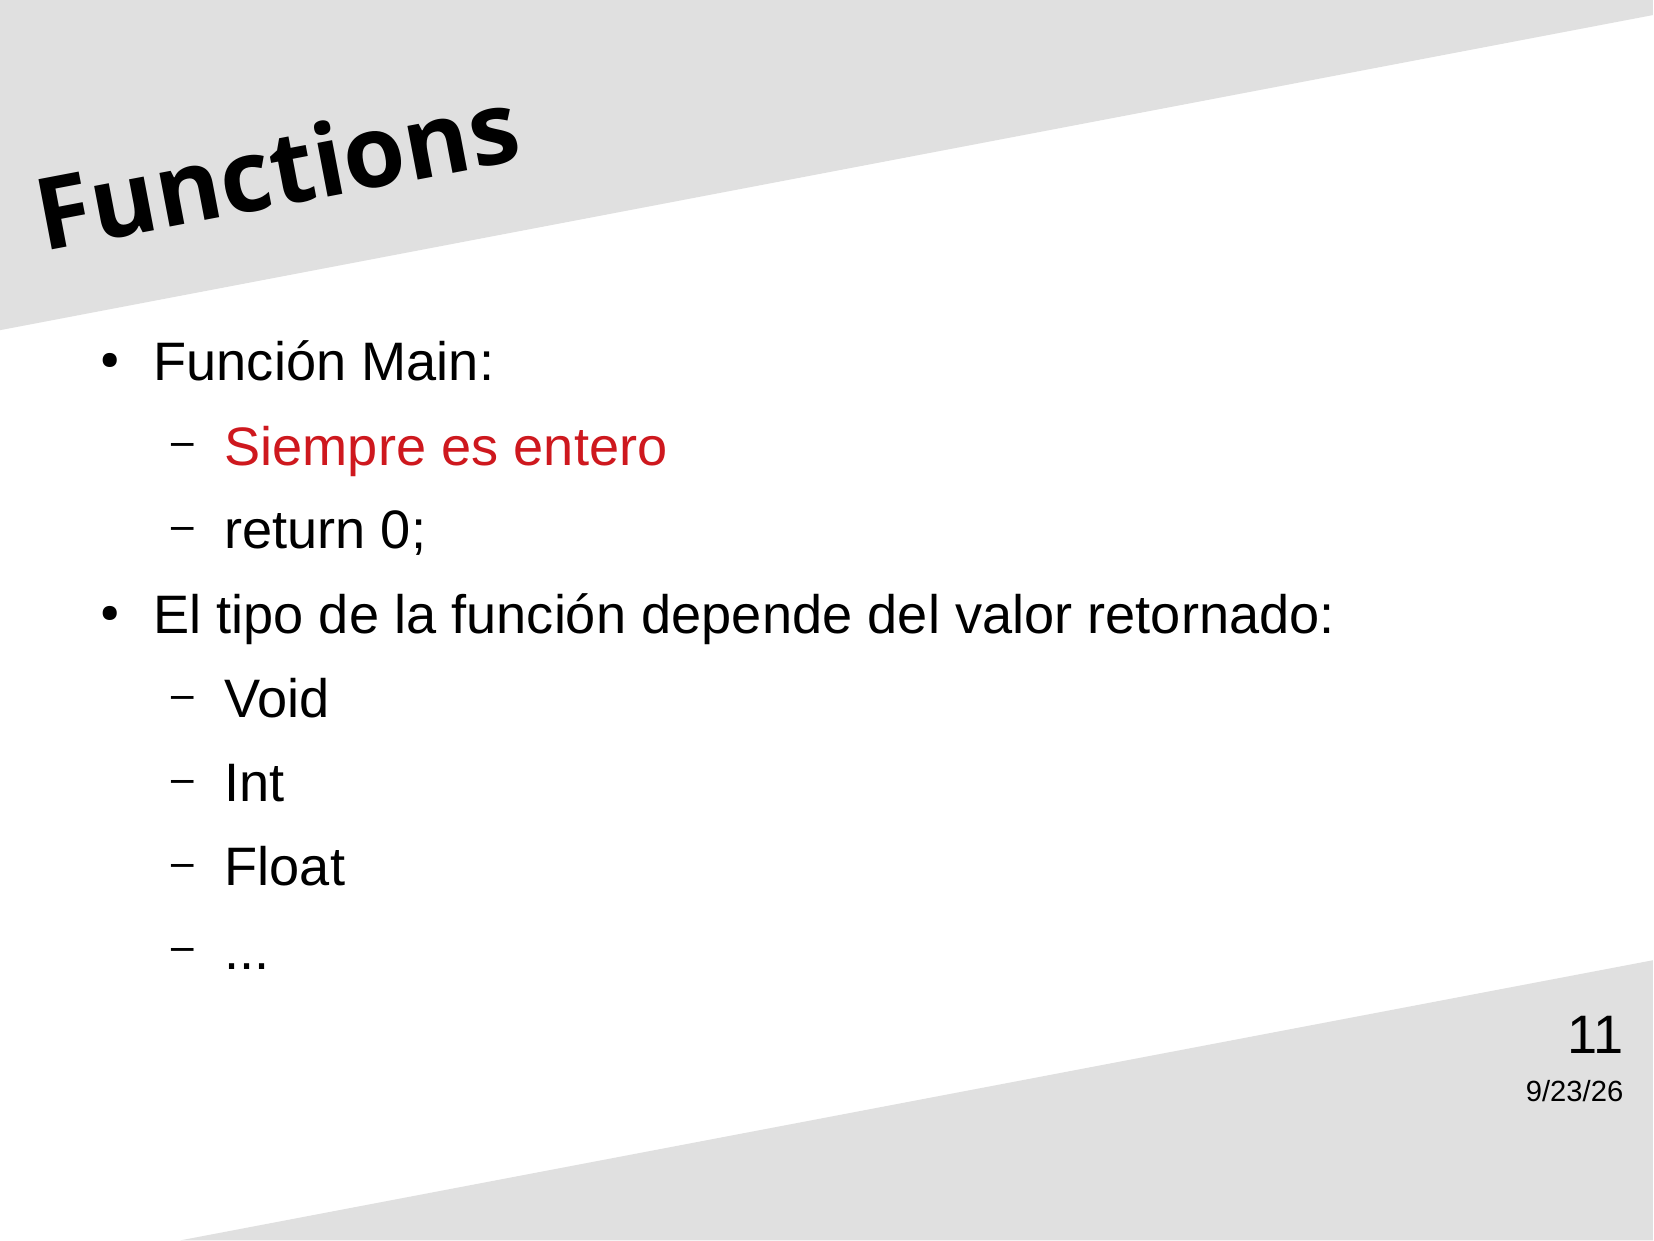

# Functions
Función Main:
Siempre es entero
return 0;
El tipo de la función depende del valor retornado:
Void
Int
Float
...
11